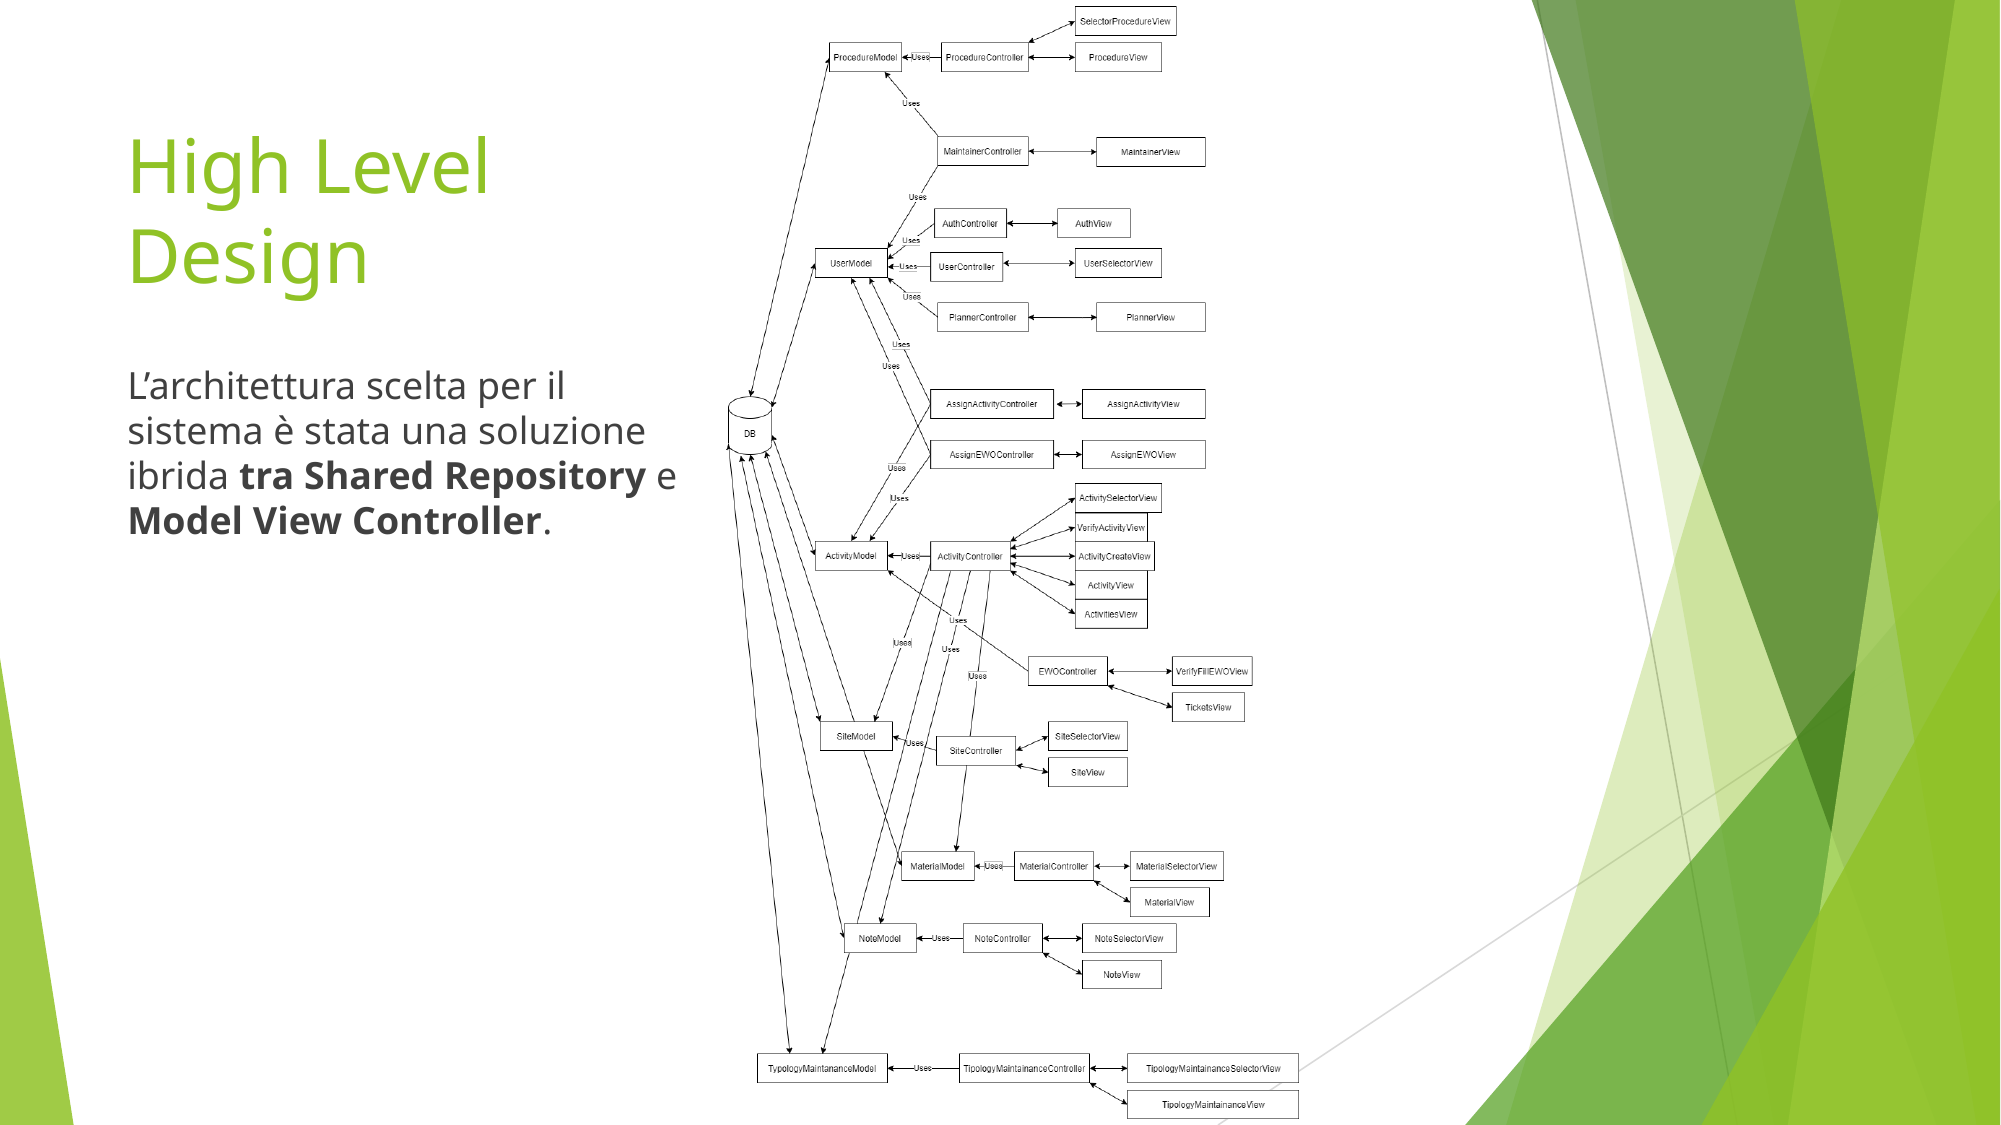

# High Level Design
L’architettura scelta per il sistema è stata una soluzione ibrida tra Shared Repository e Model View Controller.